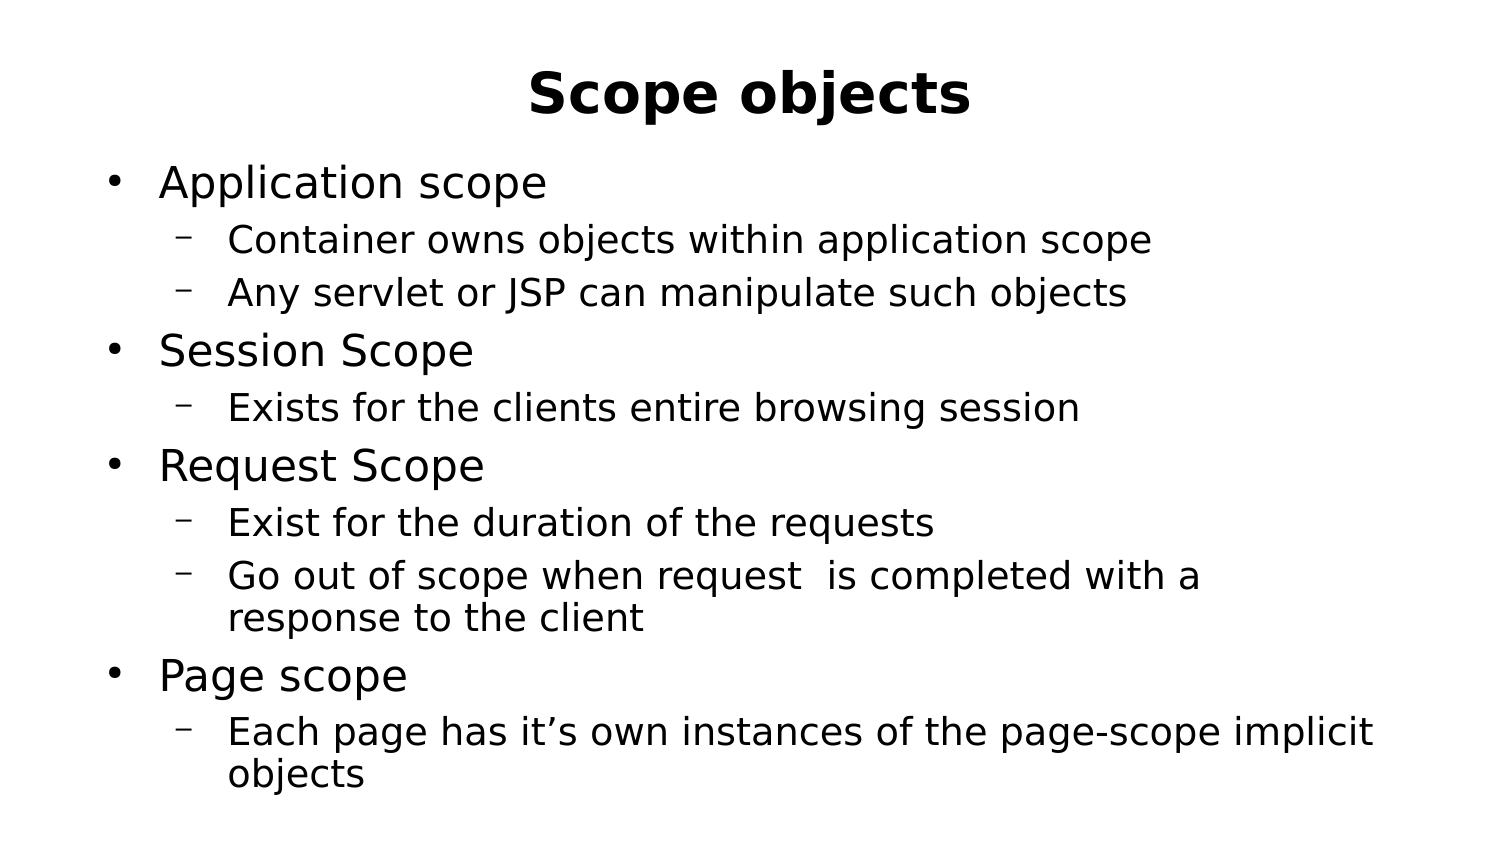

# Scope objects
Application scope
Container owns objects within application scope
Any servlet or JSP can manipulate such objects
Session Scope
Exists for the clients entire browsing session
Request Scope
Exist for the duration of the requests
Go out of scope when request is completed with a response to the client
Page scope
Each page has it’s own instances of the page-scope implicit objects